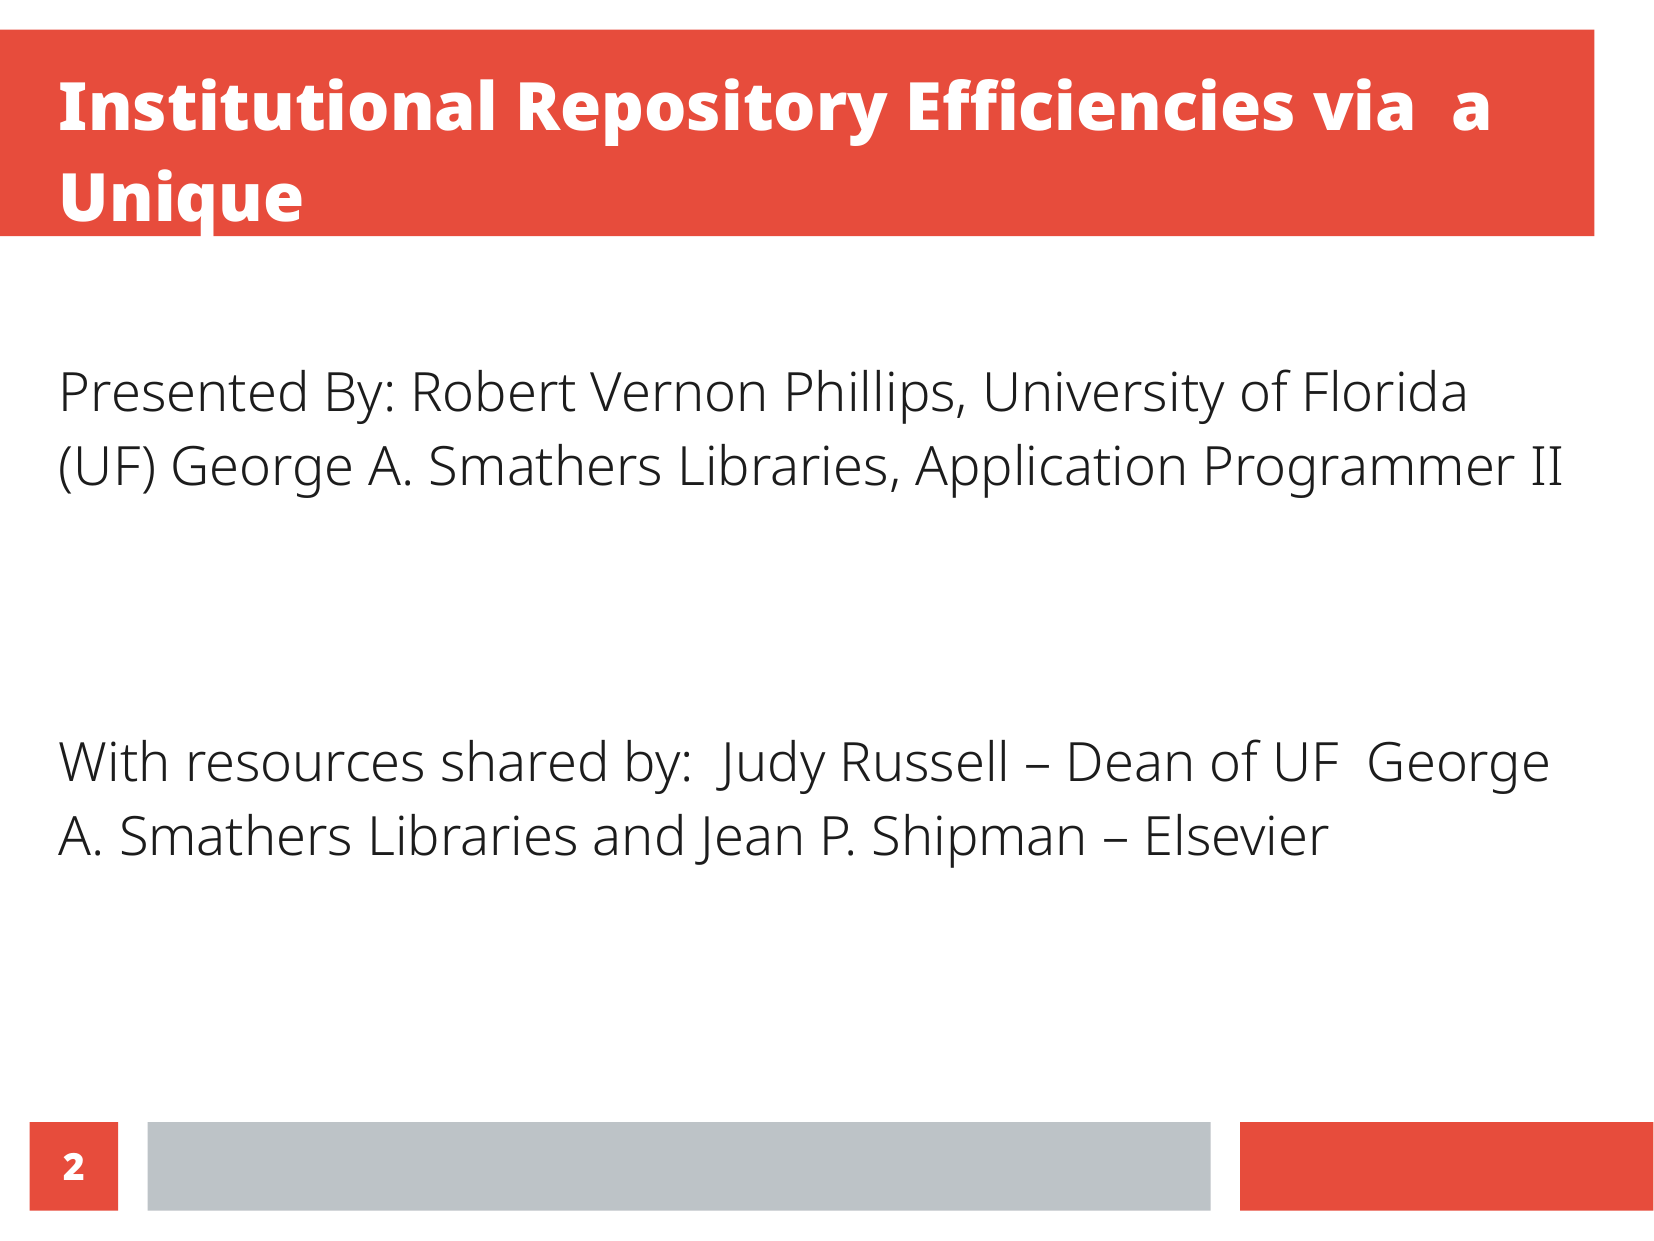

# Institutional Repository Efficiencies via a Unique Partnership Now Extending to Others
Presented By: Robert Vernon Phillips, University of Florida (UF) George A. Smathers Libraries, Application Programmer II
With resources shared by: Judy Russell – Dean of UF George A. Smathers Libraries and Jean P. Shipman – Elsevier
2